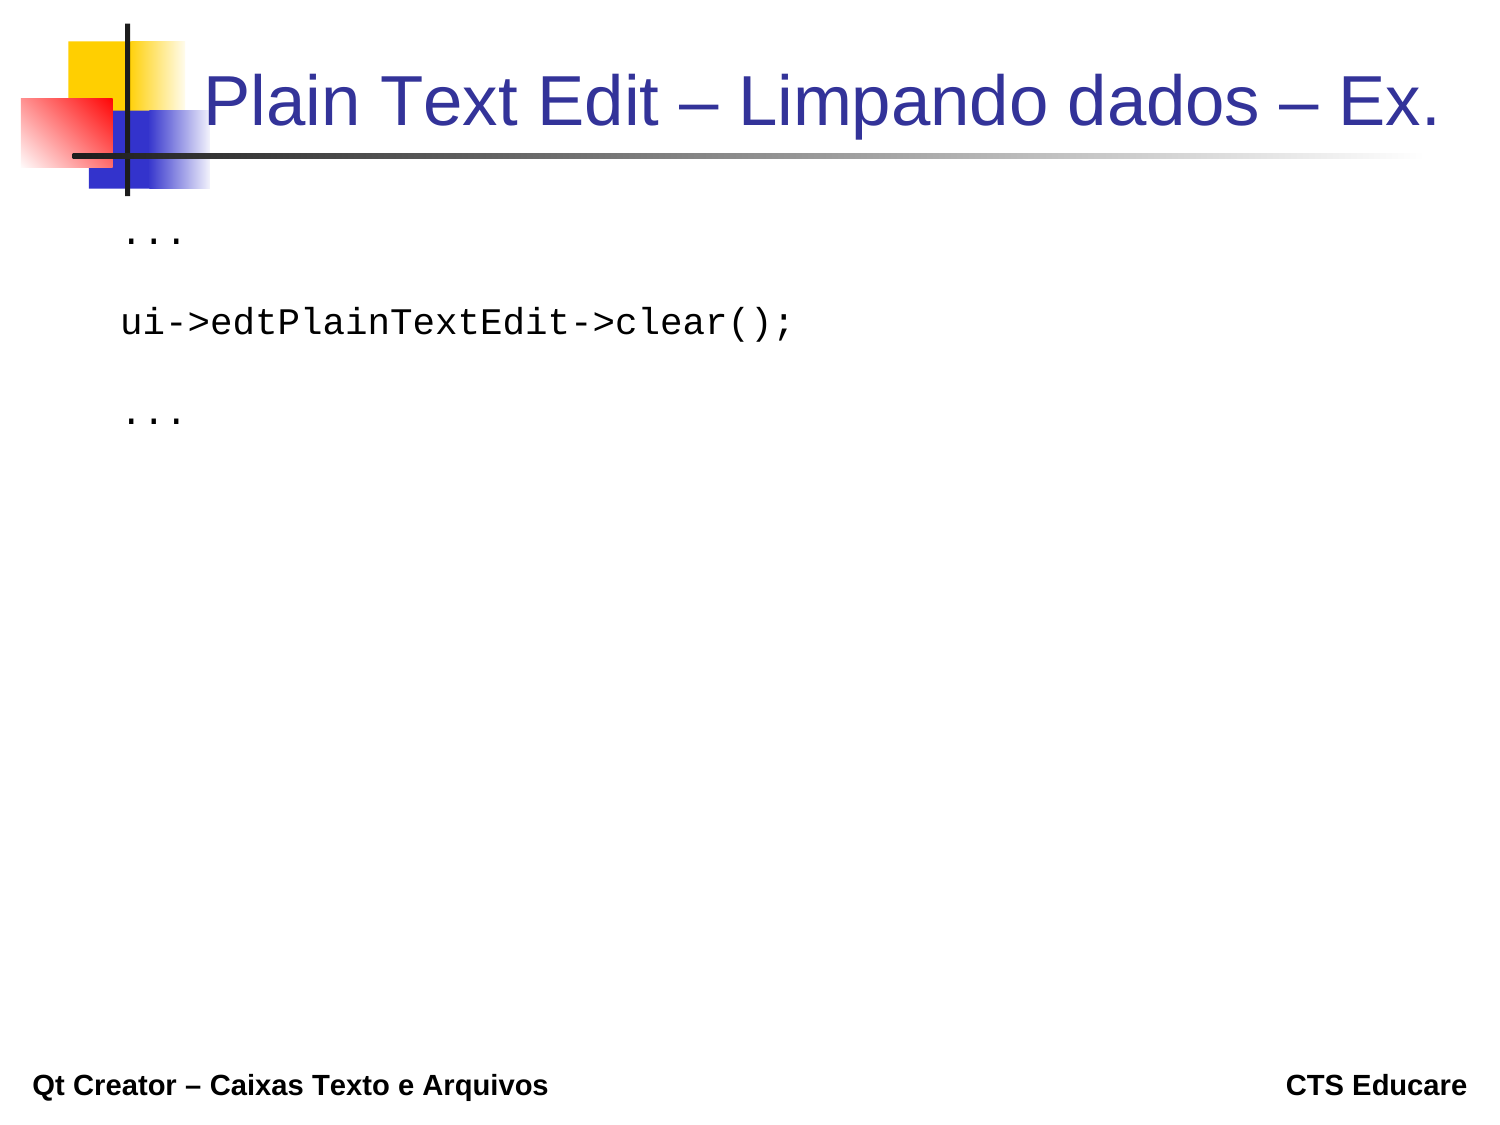

# Plain Text Edit – Limpando dados – Ex.
...
ui->edtPlainTextEdit->clear();
...